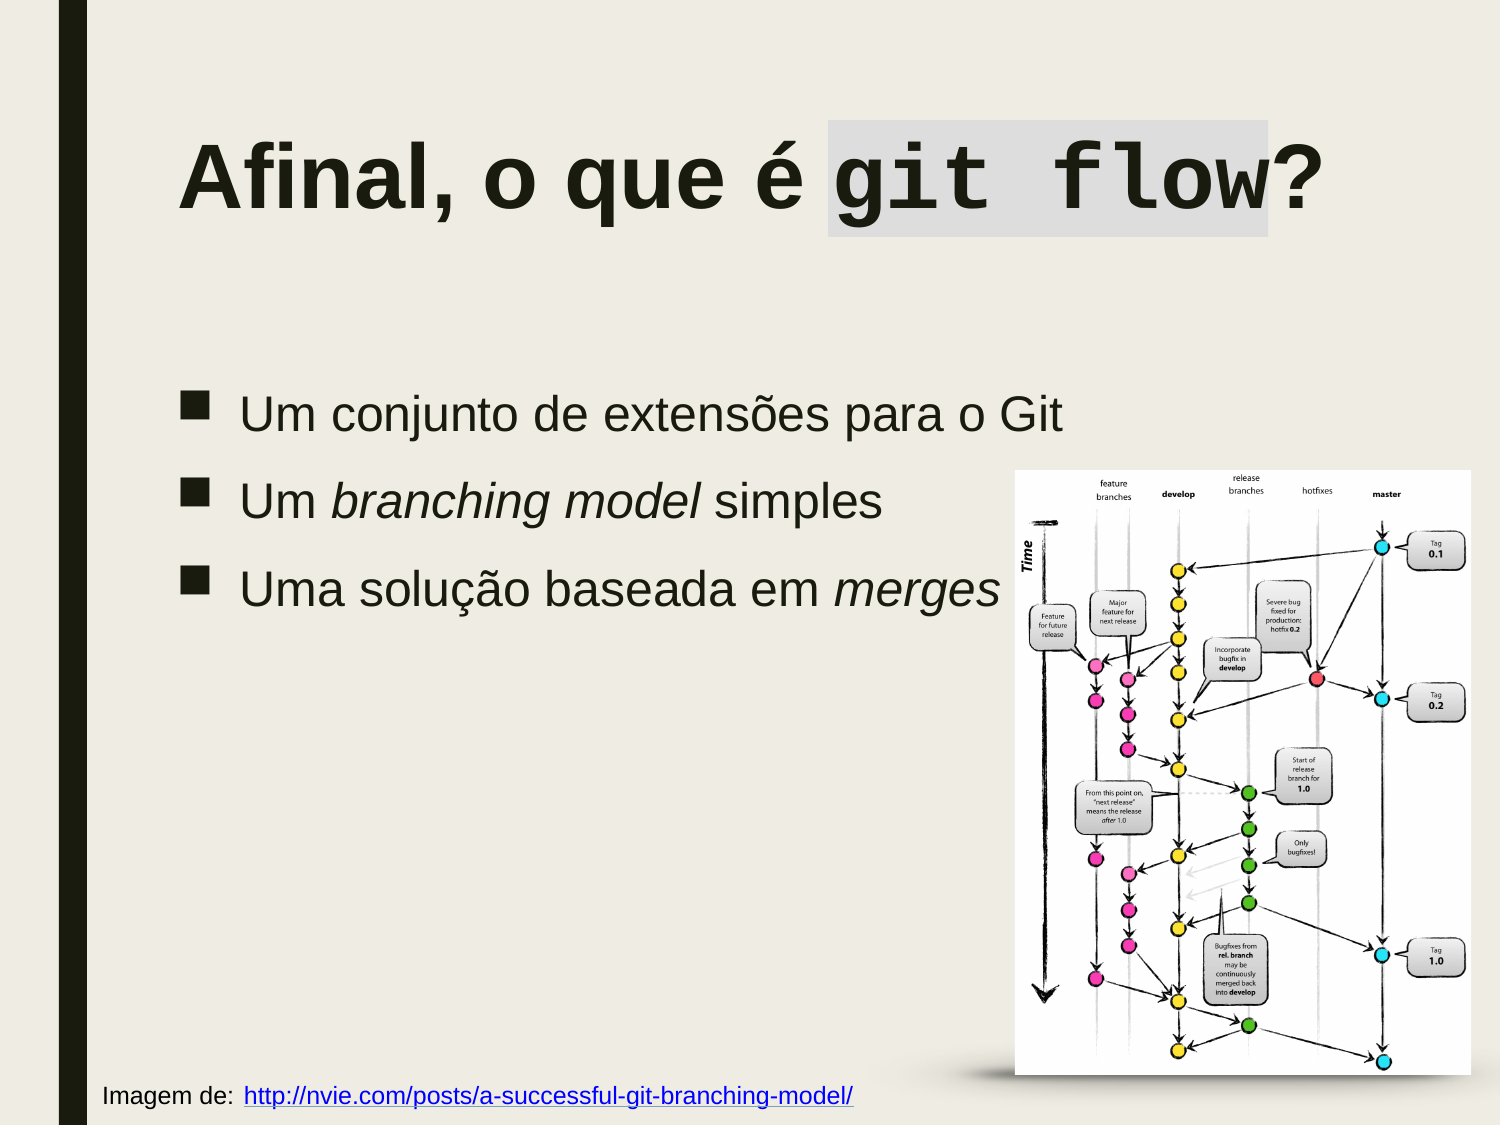

# Afinal, o que	é git flow?
Um conjunto de extensões para o Git
Um branching model simples
Uma solução baseada em merge
s
Imagem de: http://nvie.com/posts/a-successful-git-branching-model/